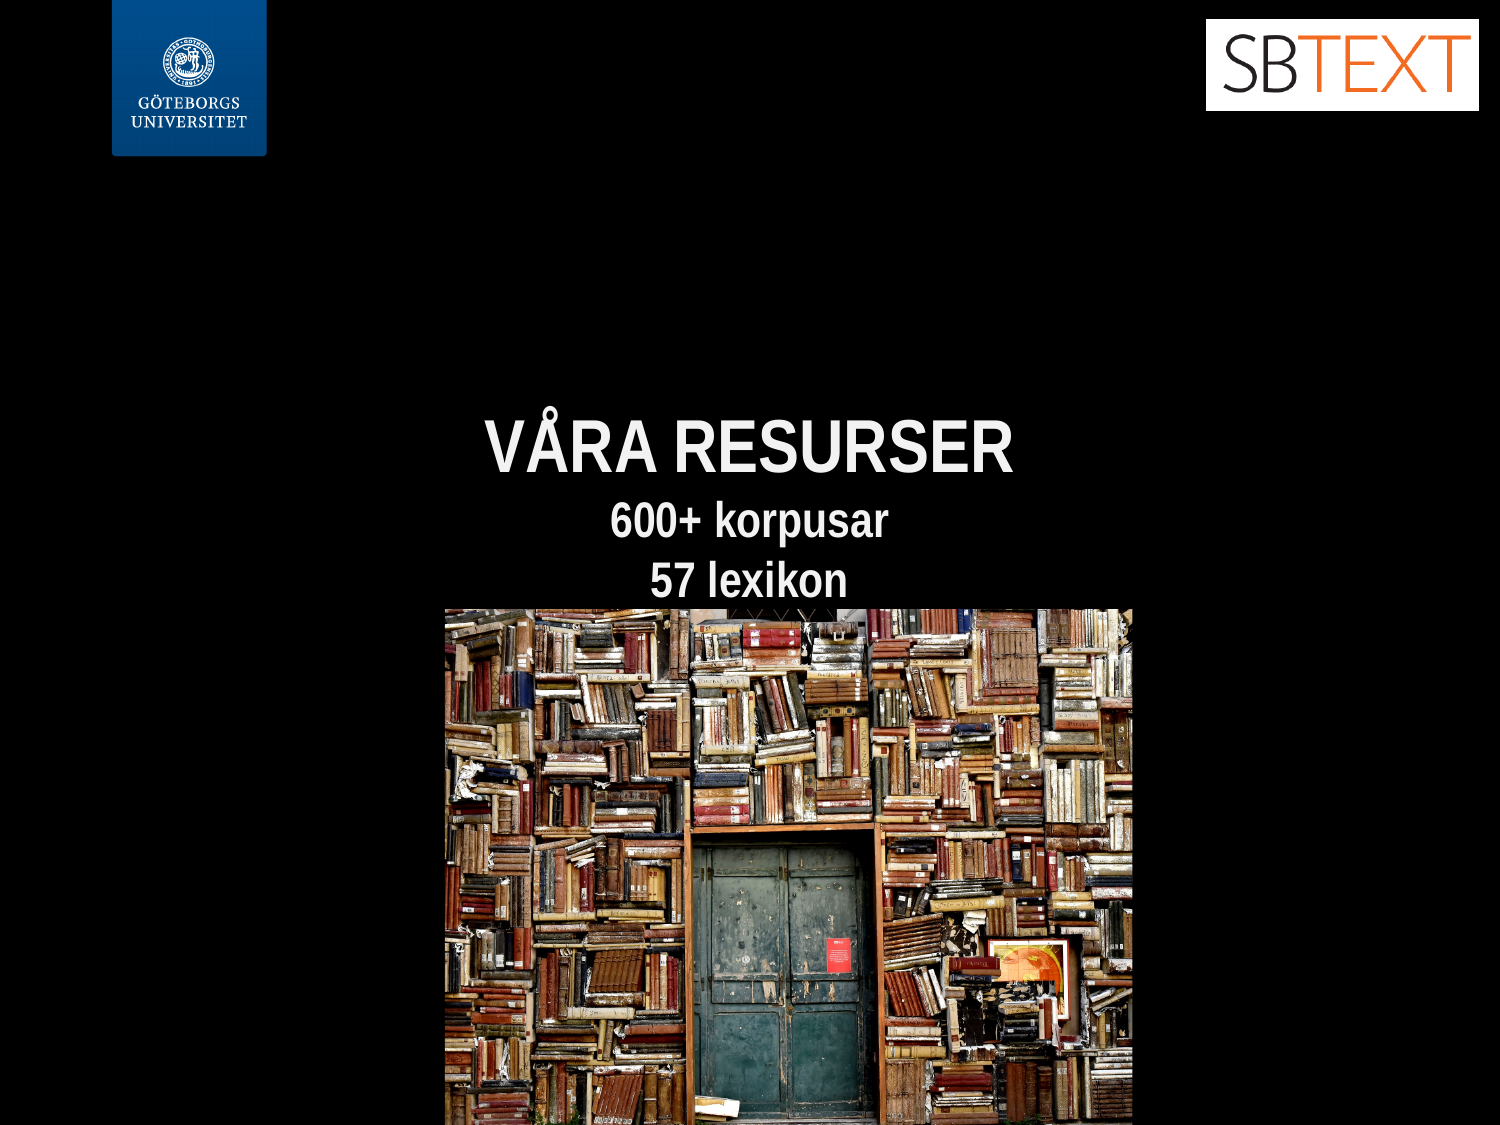

# Våra RESURSER 600+ korpusar 57 lexikon